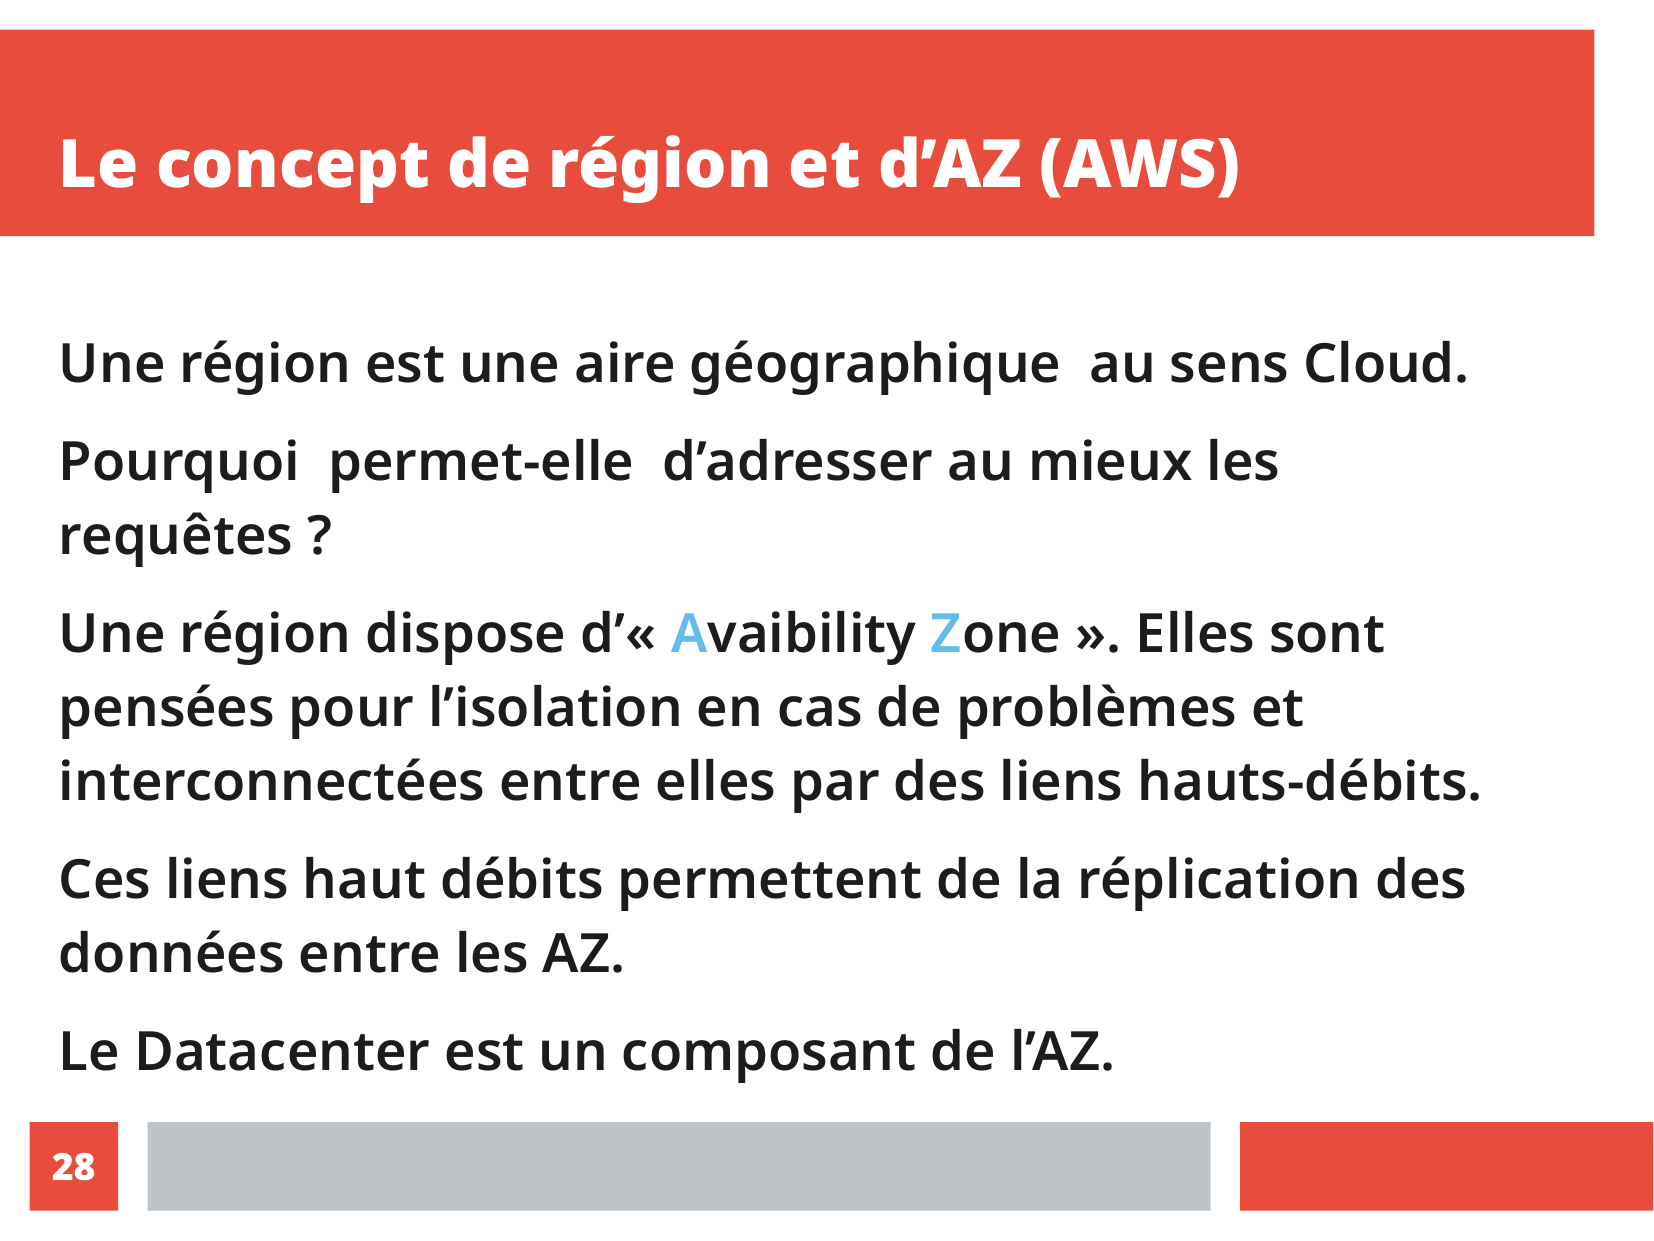

# Le concept de région et d’AZ (AWS)
Une région est une aire géographique au sens Cloud.
Pourquoi permet-elle d’adresser au mieux les requêtes ?
Une région dispose d’« Avaibility Zone ». Elles sont pensées pour l’isolation en cas de problèmes et interconnectées entre elles par des liens hauts-débits.
Ces liens haut débits permettent de la réplication des données entre les AZ.
Le Datacenter est un composant de l’AZ.
28